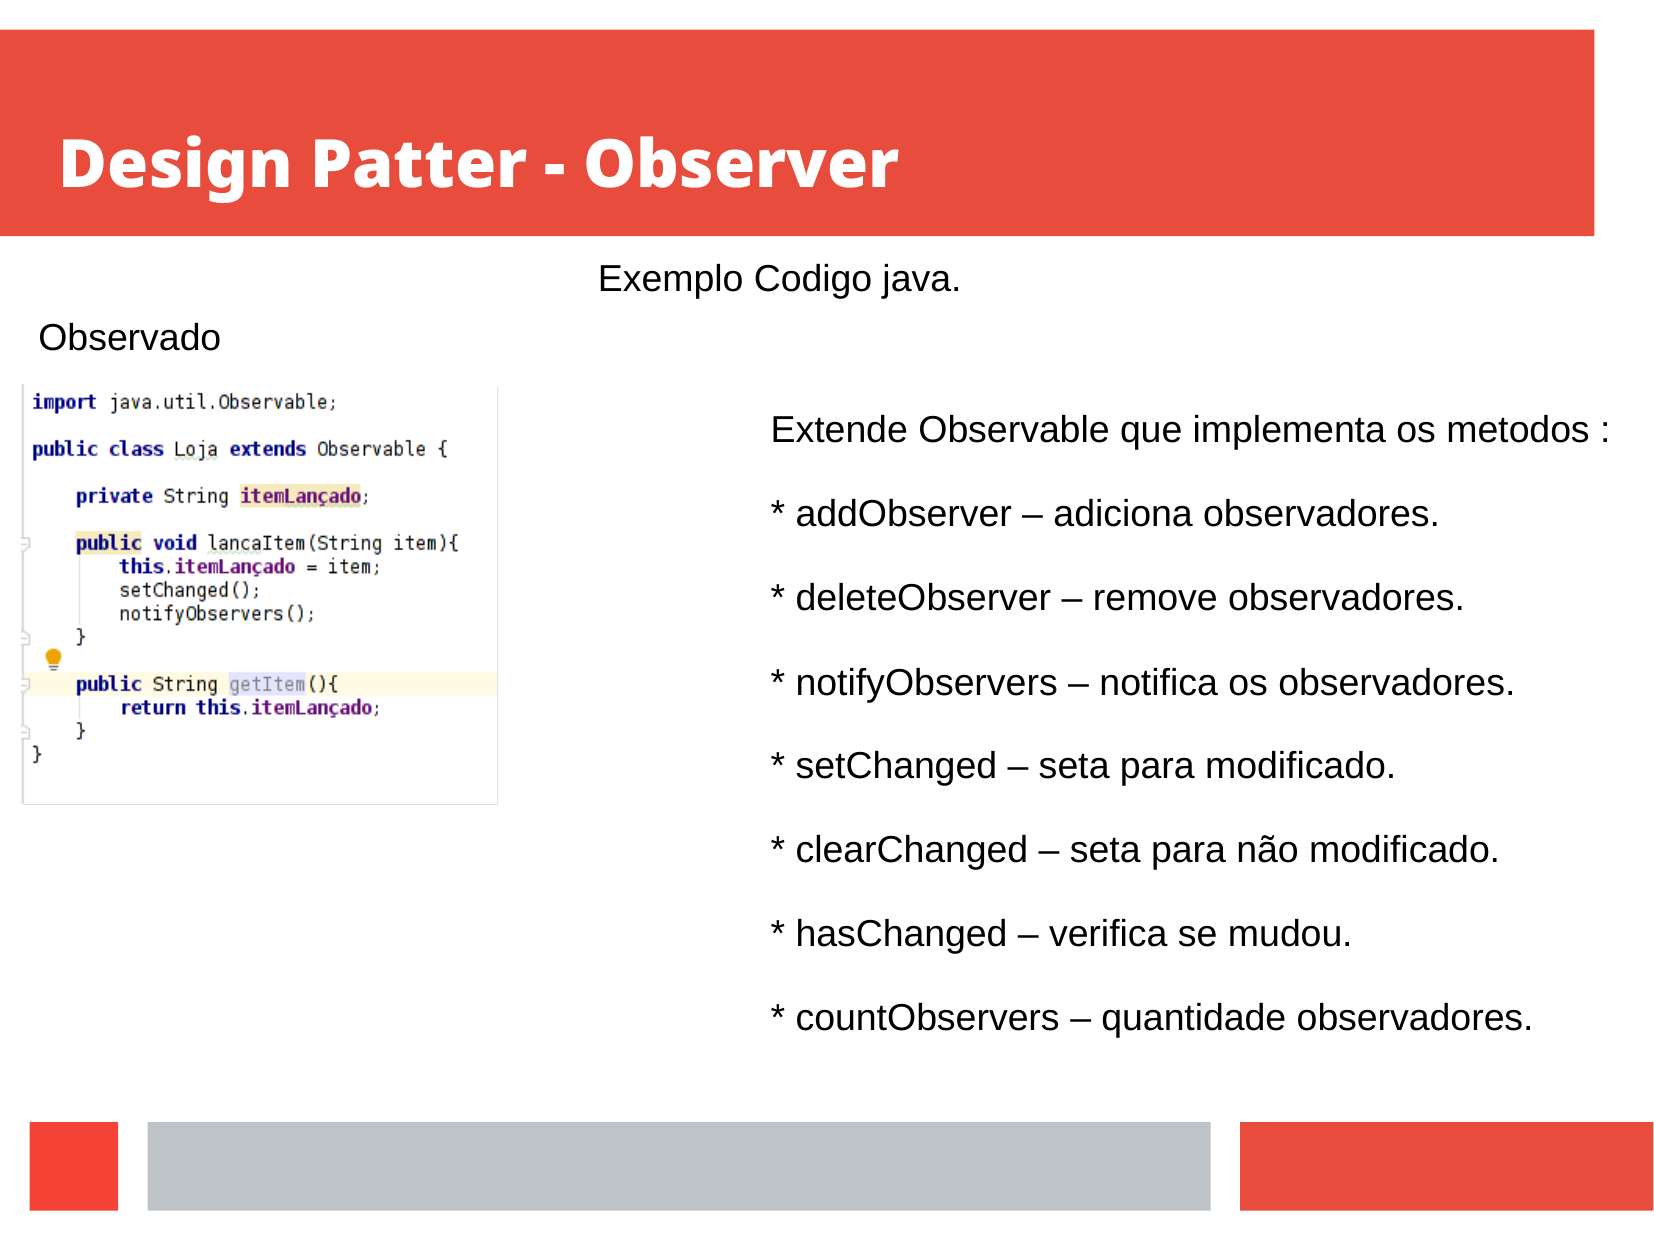

# Design Patter - Observer
Exemplo Codigo java.
Observado
Extende Observable que implementa os metodos :
* addObserver – adiciona observadores.
* deleteObserver – remove observadores.
* notifyObservers – notifica os observadores.
* setChanged – seta para modificado.
* clearChanged – seta para não modificado.
* hasChanged – verifica se mudou.
* countObservers – quantidade observadores.